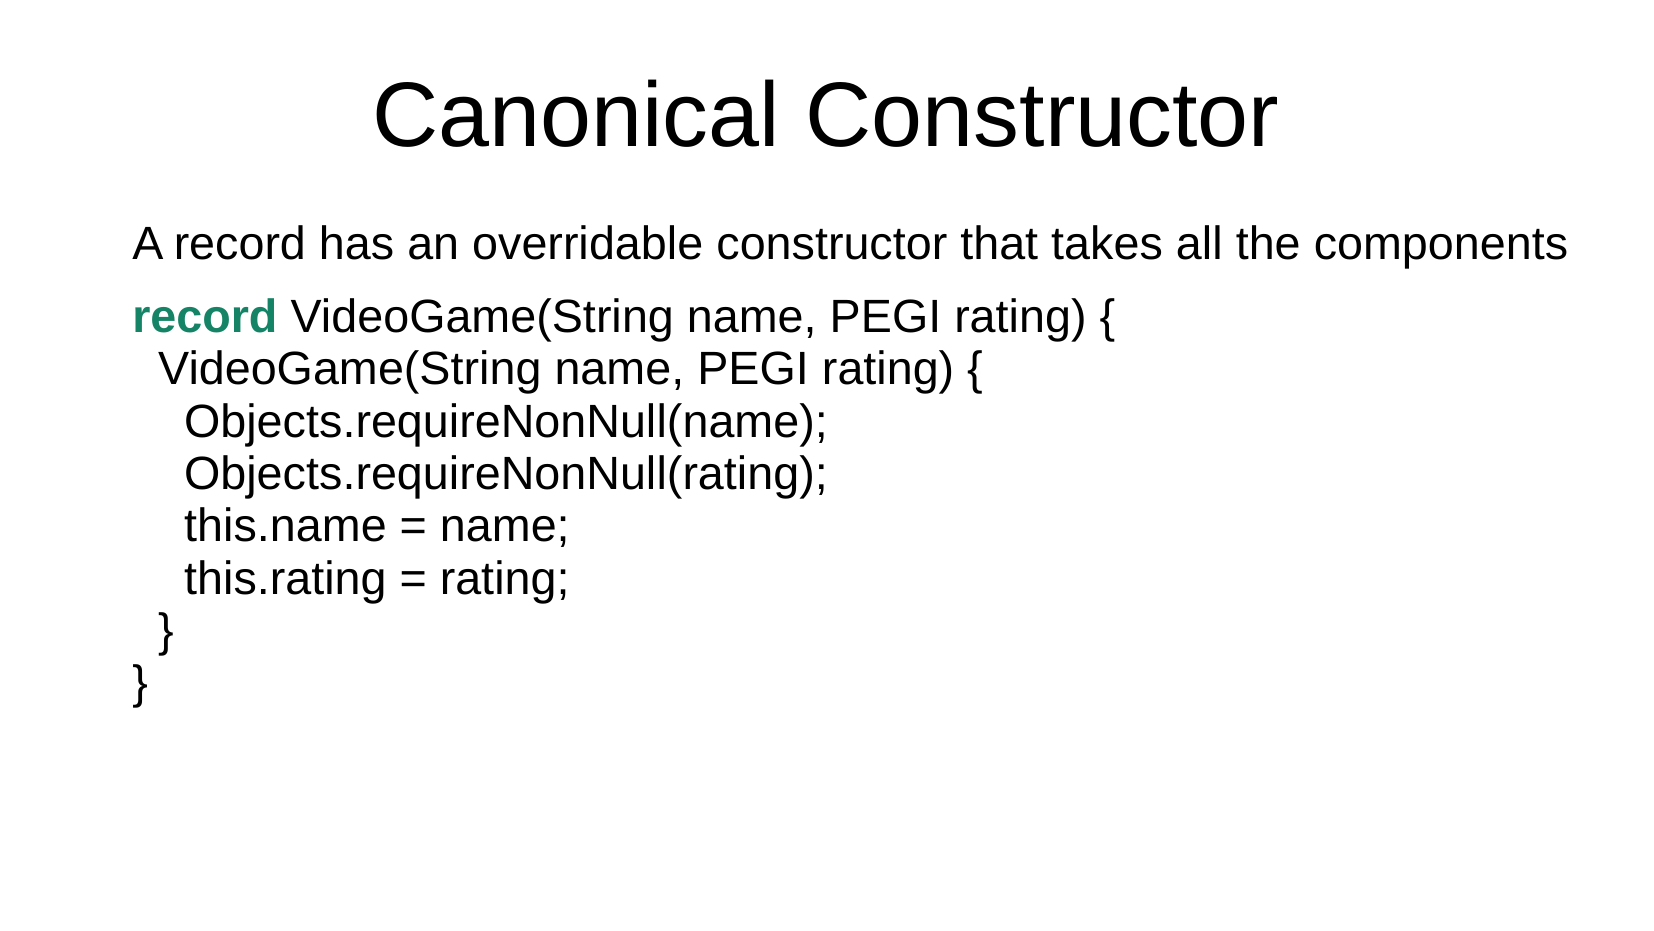

# Canonical Constructor
A record has an overridable constructor that takes all the components
record VideoGame(String name, PEGI rating) {
 VideoGame(String name, PEGI rating) {
 Objects.requireNonNull(name);
 Objects.requireNonNull(rating);
 this.name = name;
 this.rating = rating;
 }
}